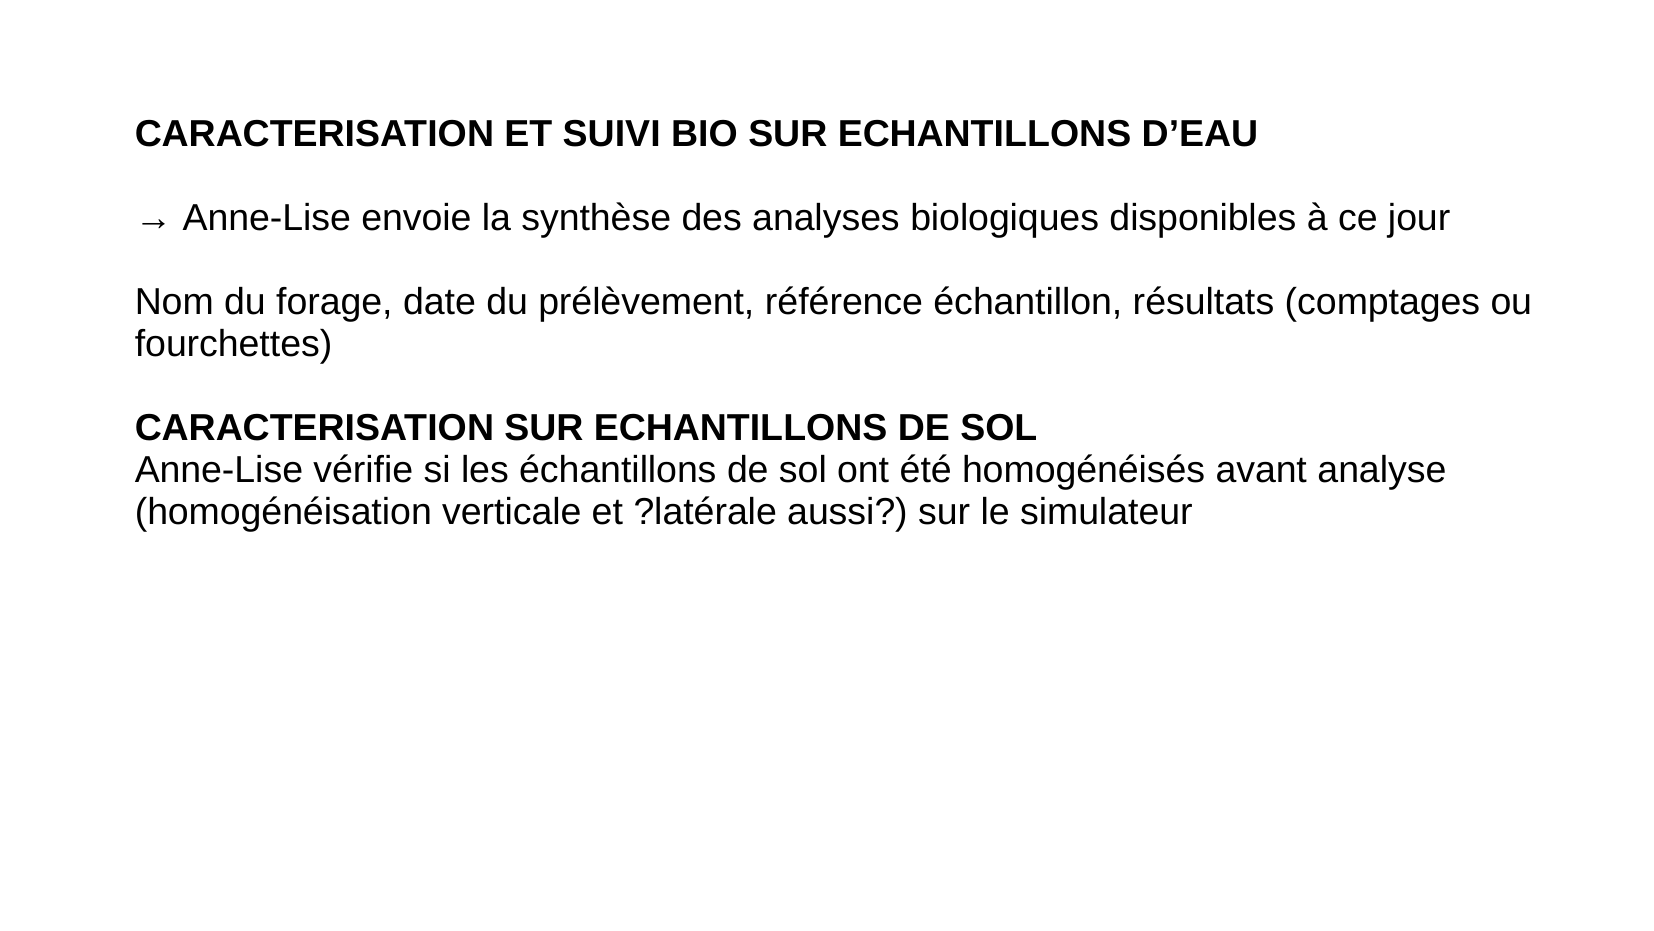

CARACTERISATION ET SUIVI BIO SUR ECHANTILLONS D’EAU
→ Anne-Lise envoie la synthèse des analyses biologiques disponibles à ce jour
Nom du forage, date du prélèvement, référence échantillon, résultats (comptages ou fourchettes)
CARACTERISATION SUR ECHANTILLONS DE SOL
Anne-Lise vérifie si les échantillons de sol ont été homogénéisés avant analyse (homogénéisation verticale et ?latérale aussi?) sur le simulateur